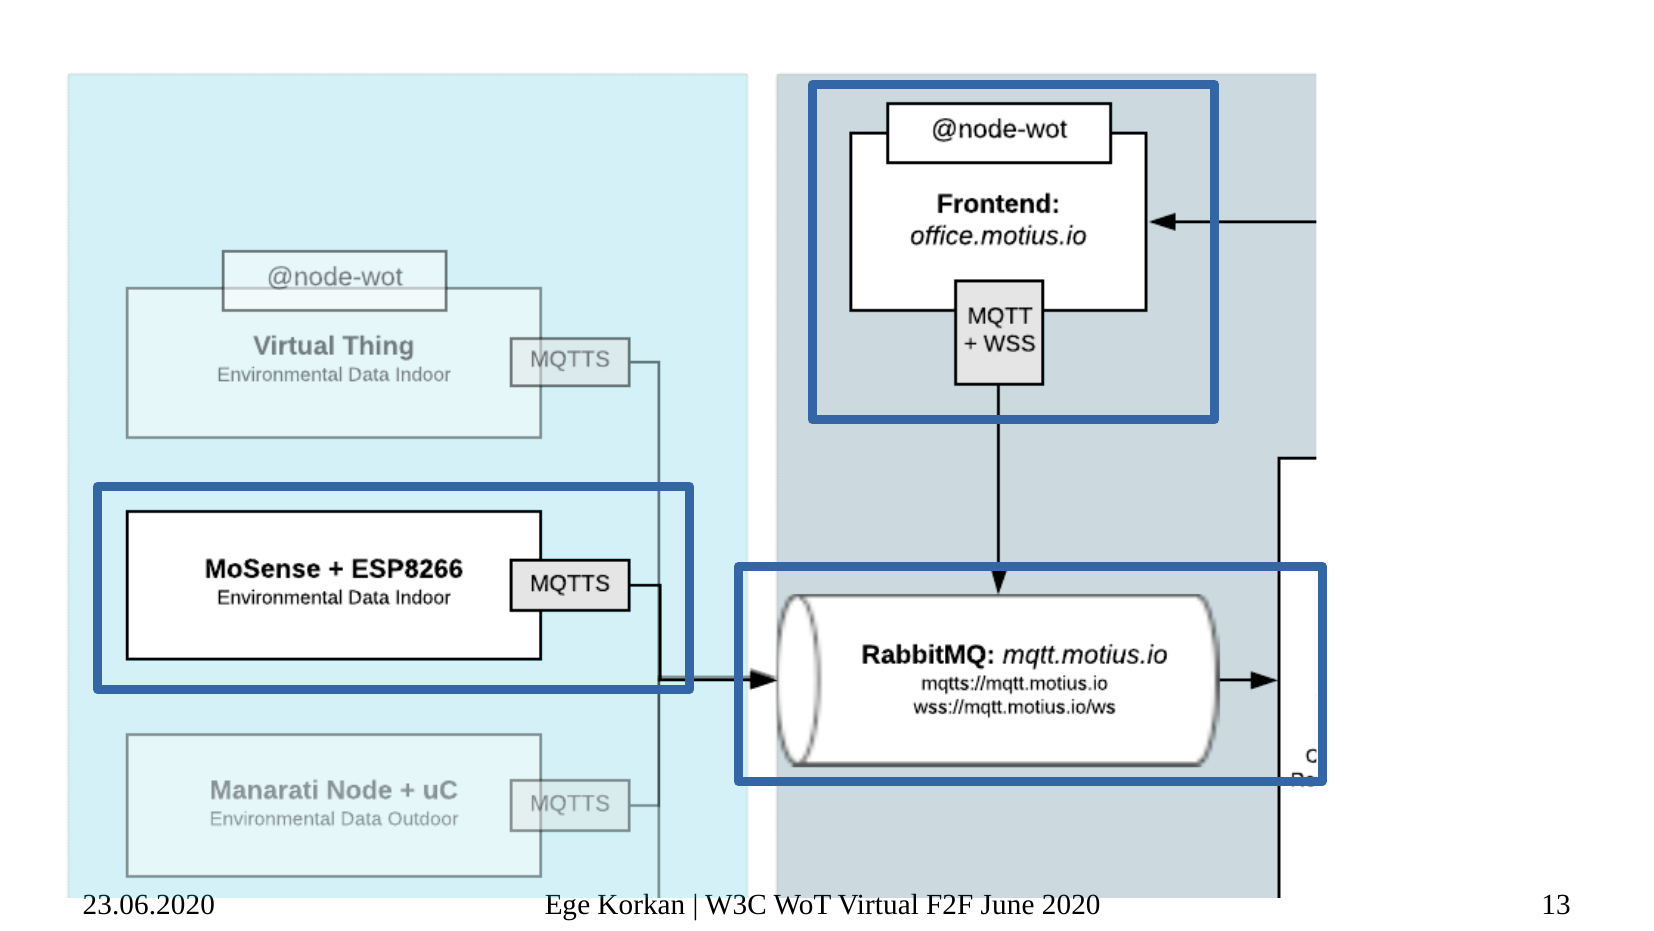

23.06.2020
Ege Korkan | W3C WoT Virtual F2F June 2020
13